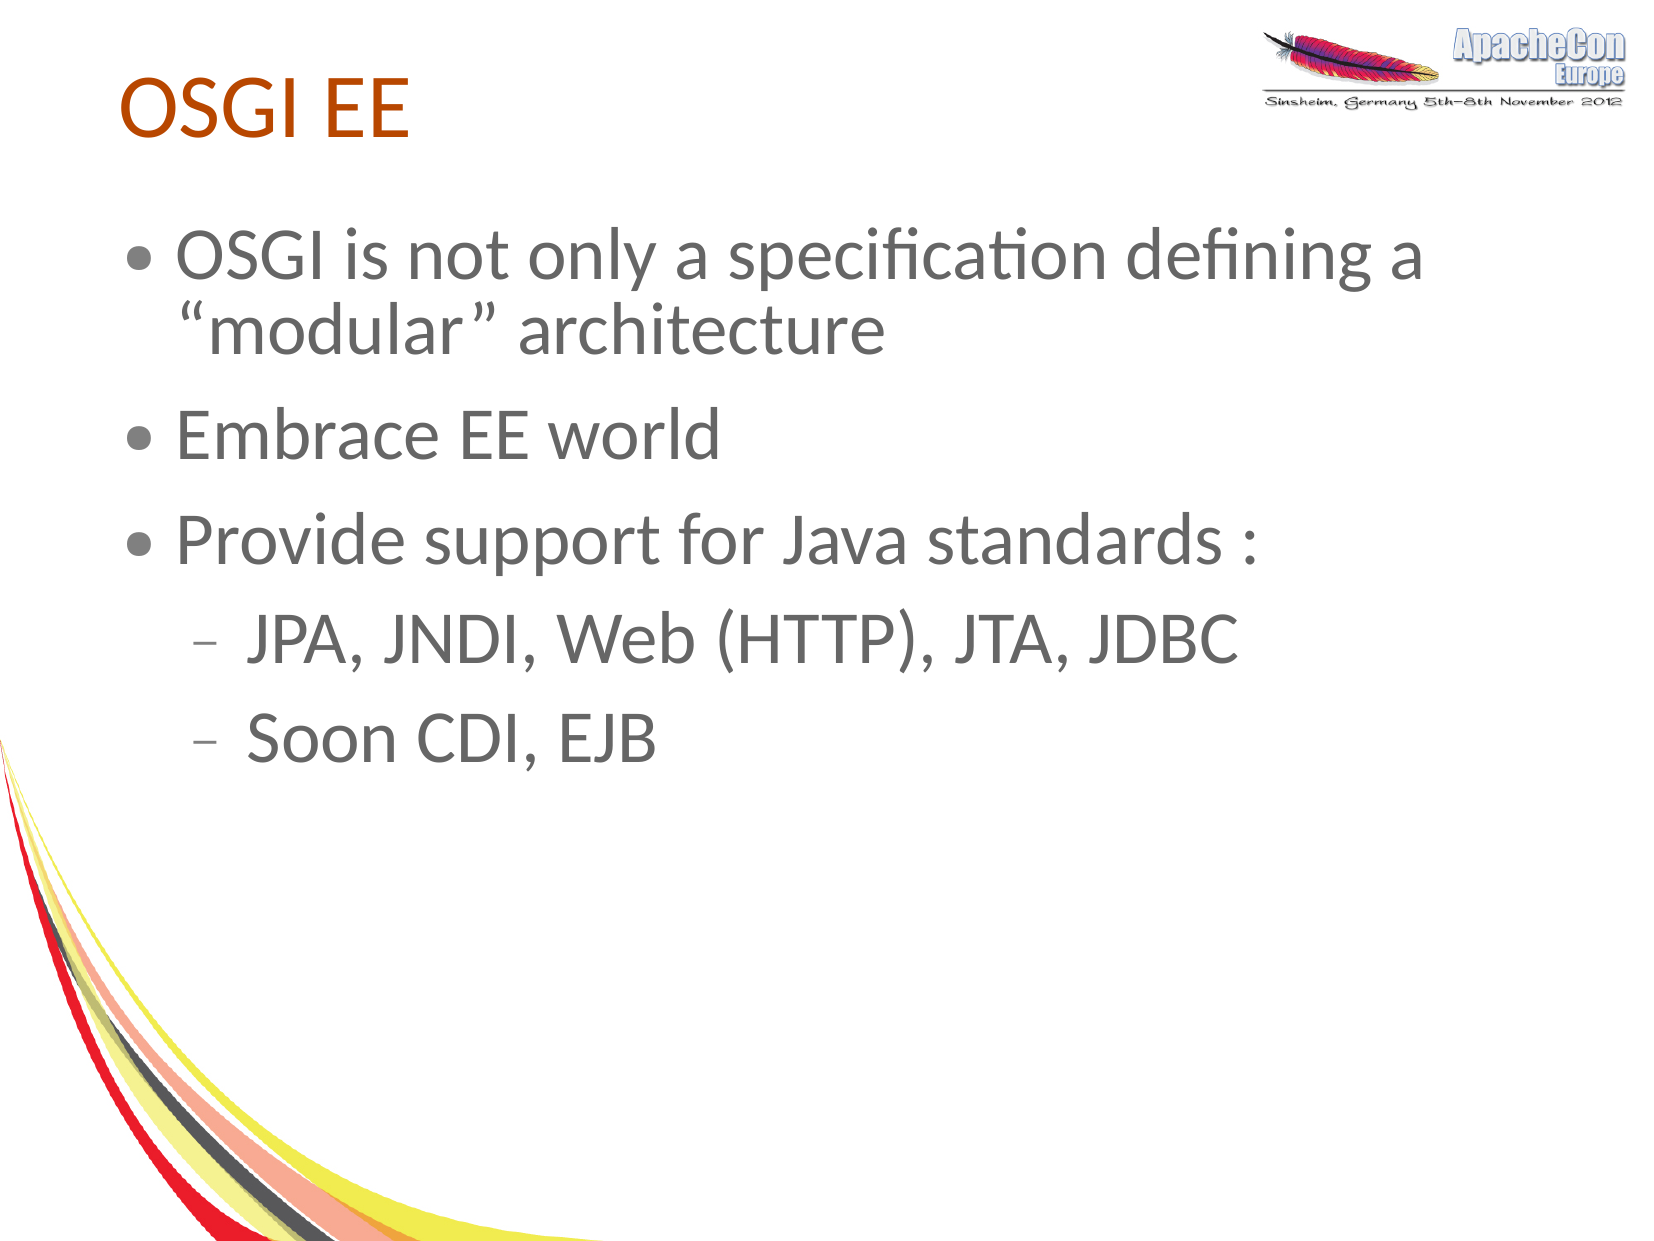

# OSGI EE
OSGI is not only a specification defining a “modular” architecture
Embrace EE world
Provide support for Java standards :
JPA, JNDI, Web (HTTP), JTA, JDBC
Soon CDI, EJB